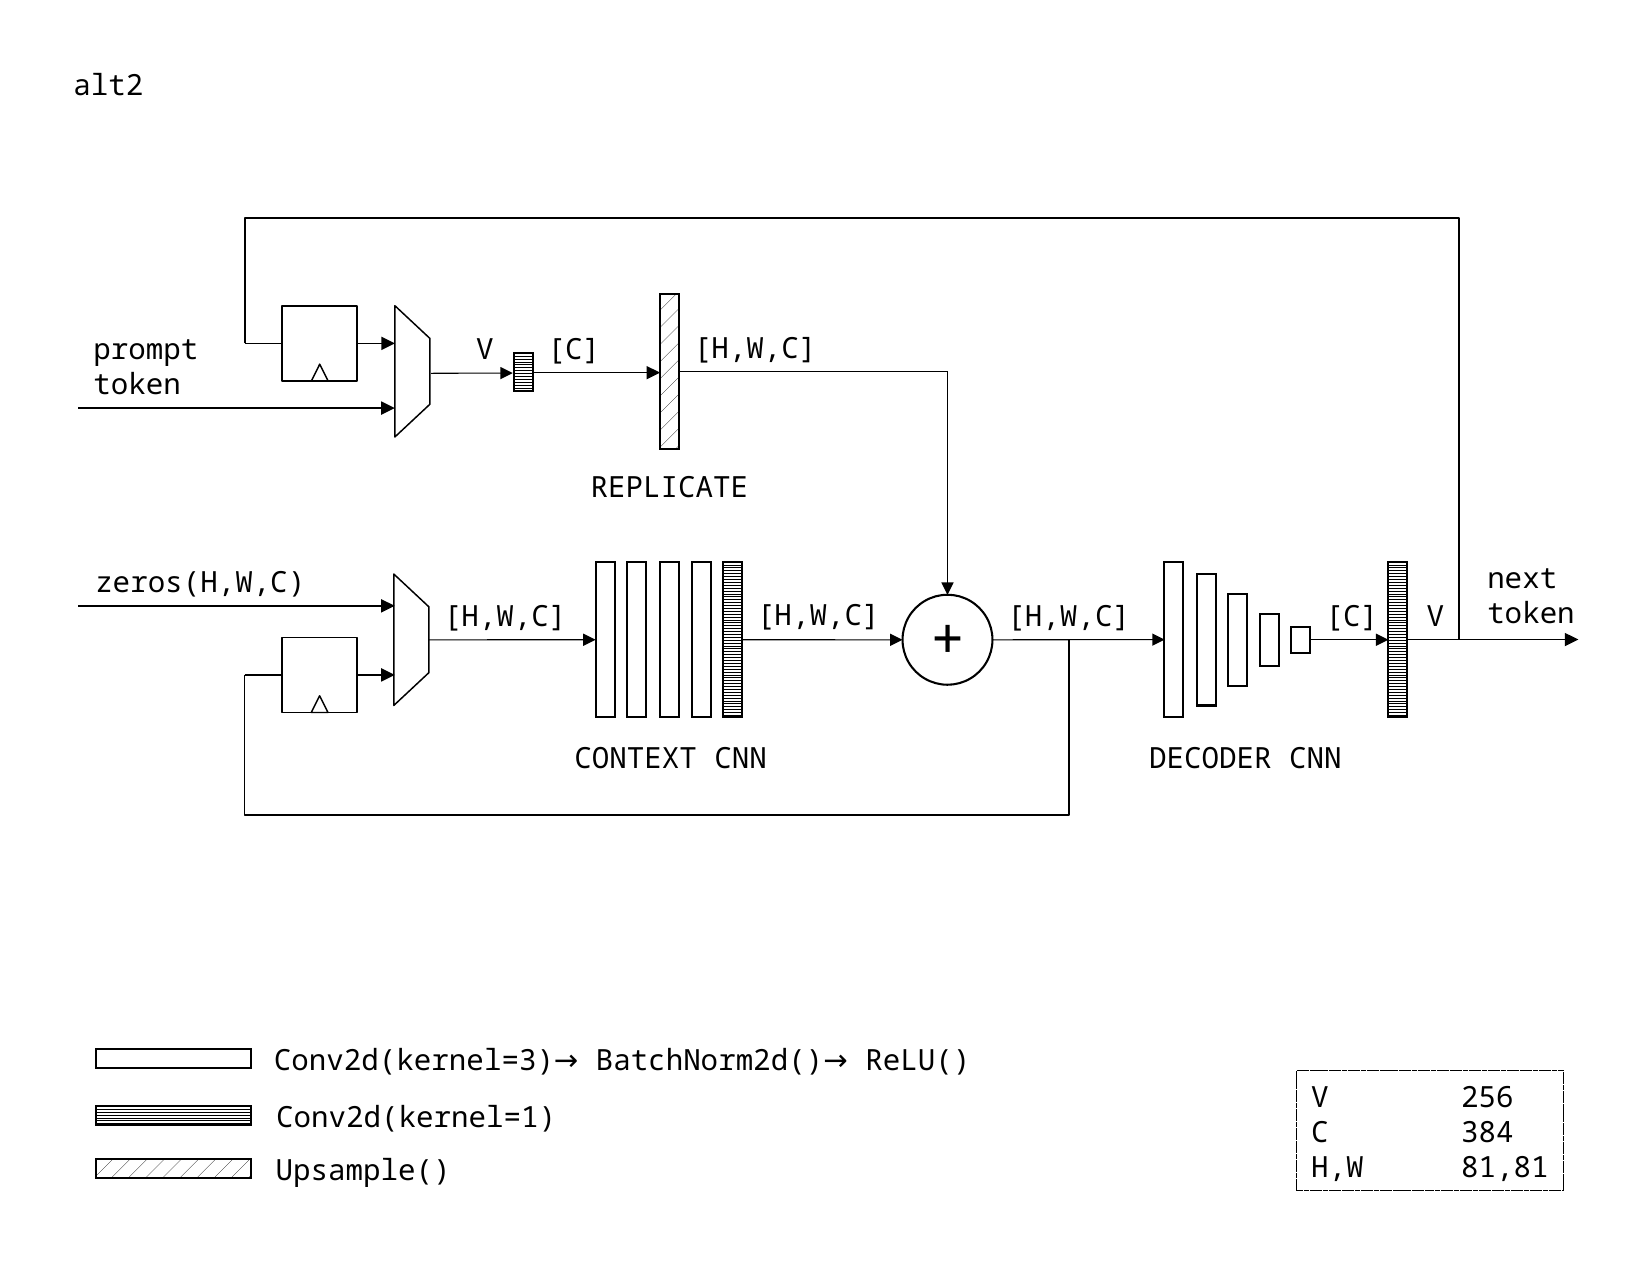

alt2
[H,W,C]
V
[C]
prompt
token
REPLICATE
next
token
zeros(H,W,C)
[H,W,C]
[C]
V
[H,W,C]
[H,W,C]
+
CONTEXT CNN
 DECODER CNN
Conv2d(kernel=3)→ BatchNorm2d()→ ReLU()
V	256
C	384
H,W	81,81
Conv2d(kernel=1)
Upsample()